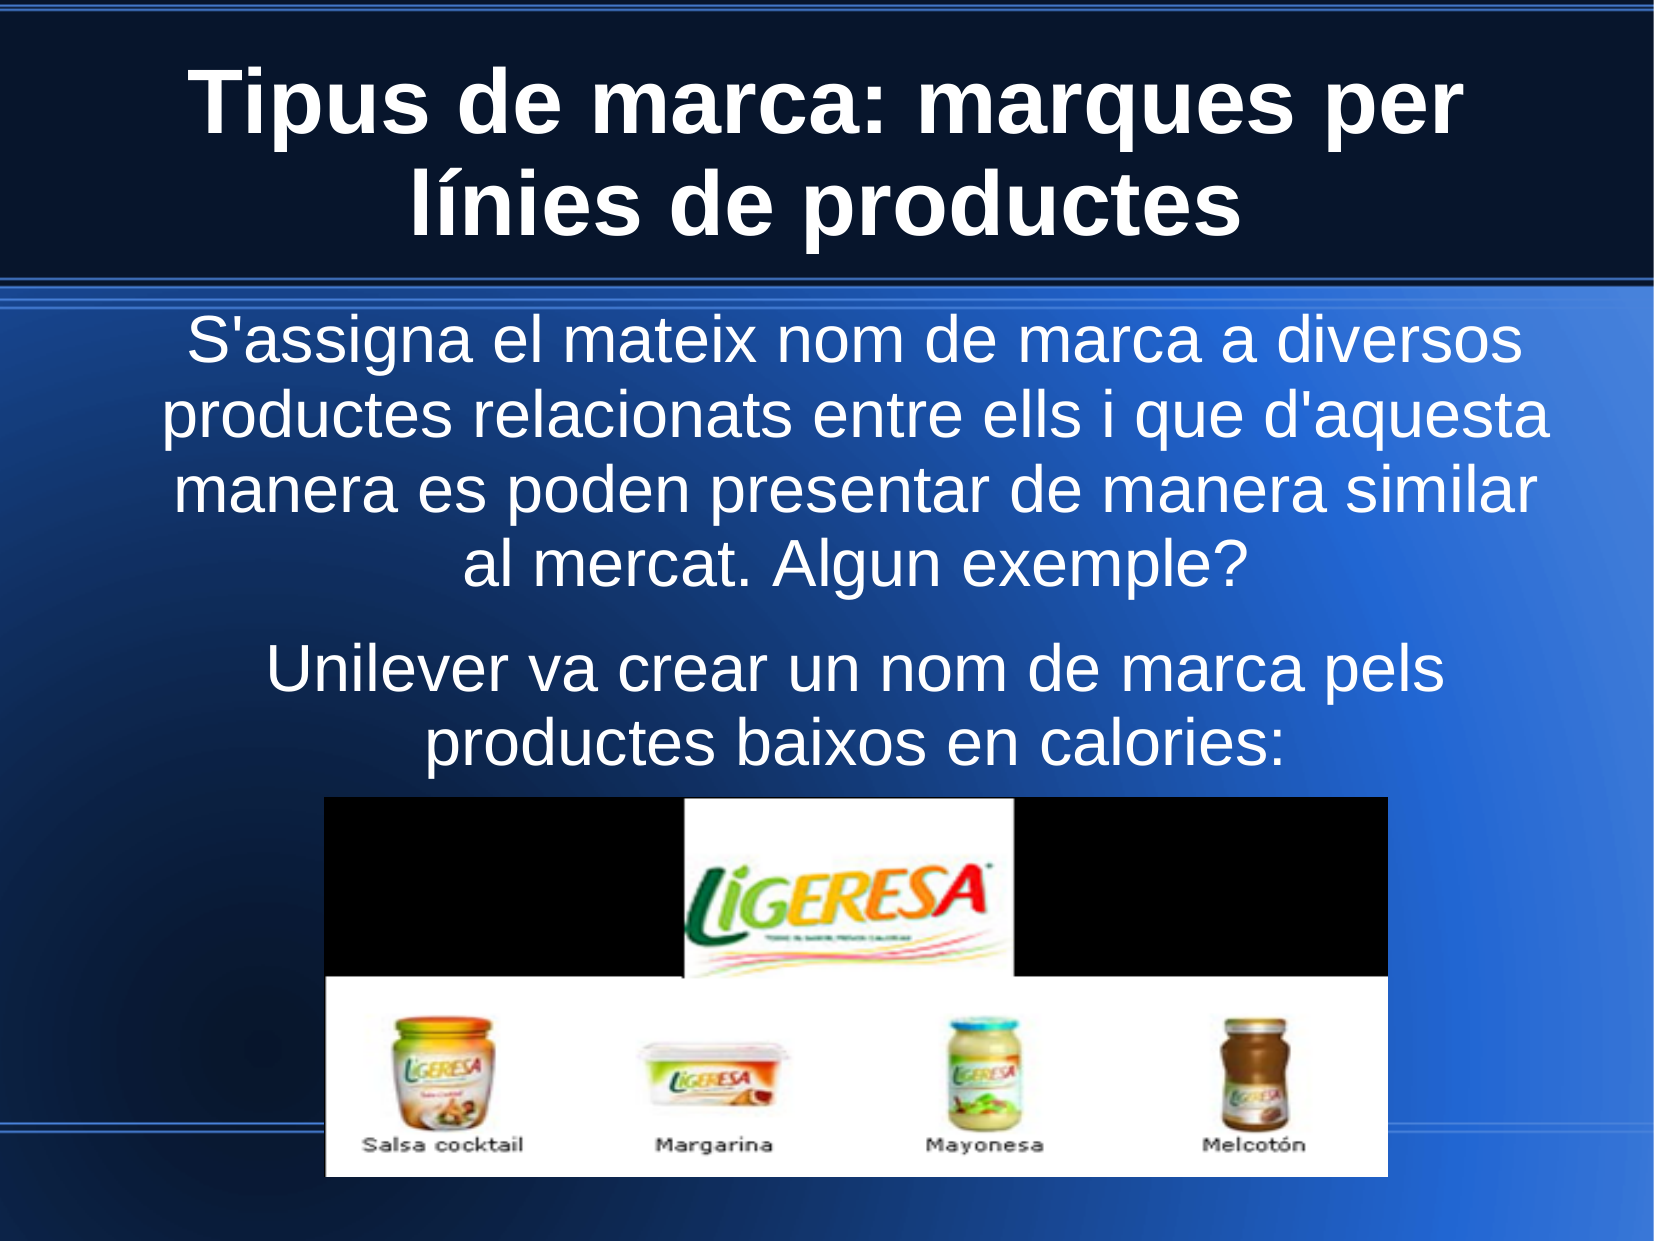

# Tipus de marca: marques per línies de productes
S'assigna el mateix nom de marca a diversos productes relacionats entre ells i que d'aquesta manera es poden presentar de manera similar al mercat. Algun exemple?
Unilever va crear un nom de marca pels productes baixos en calories: